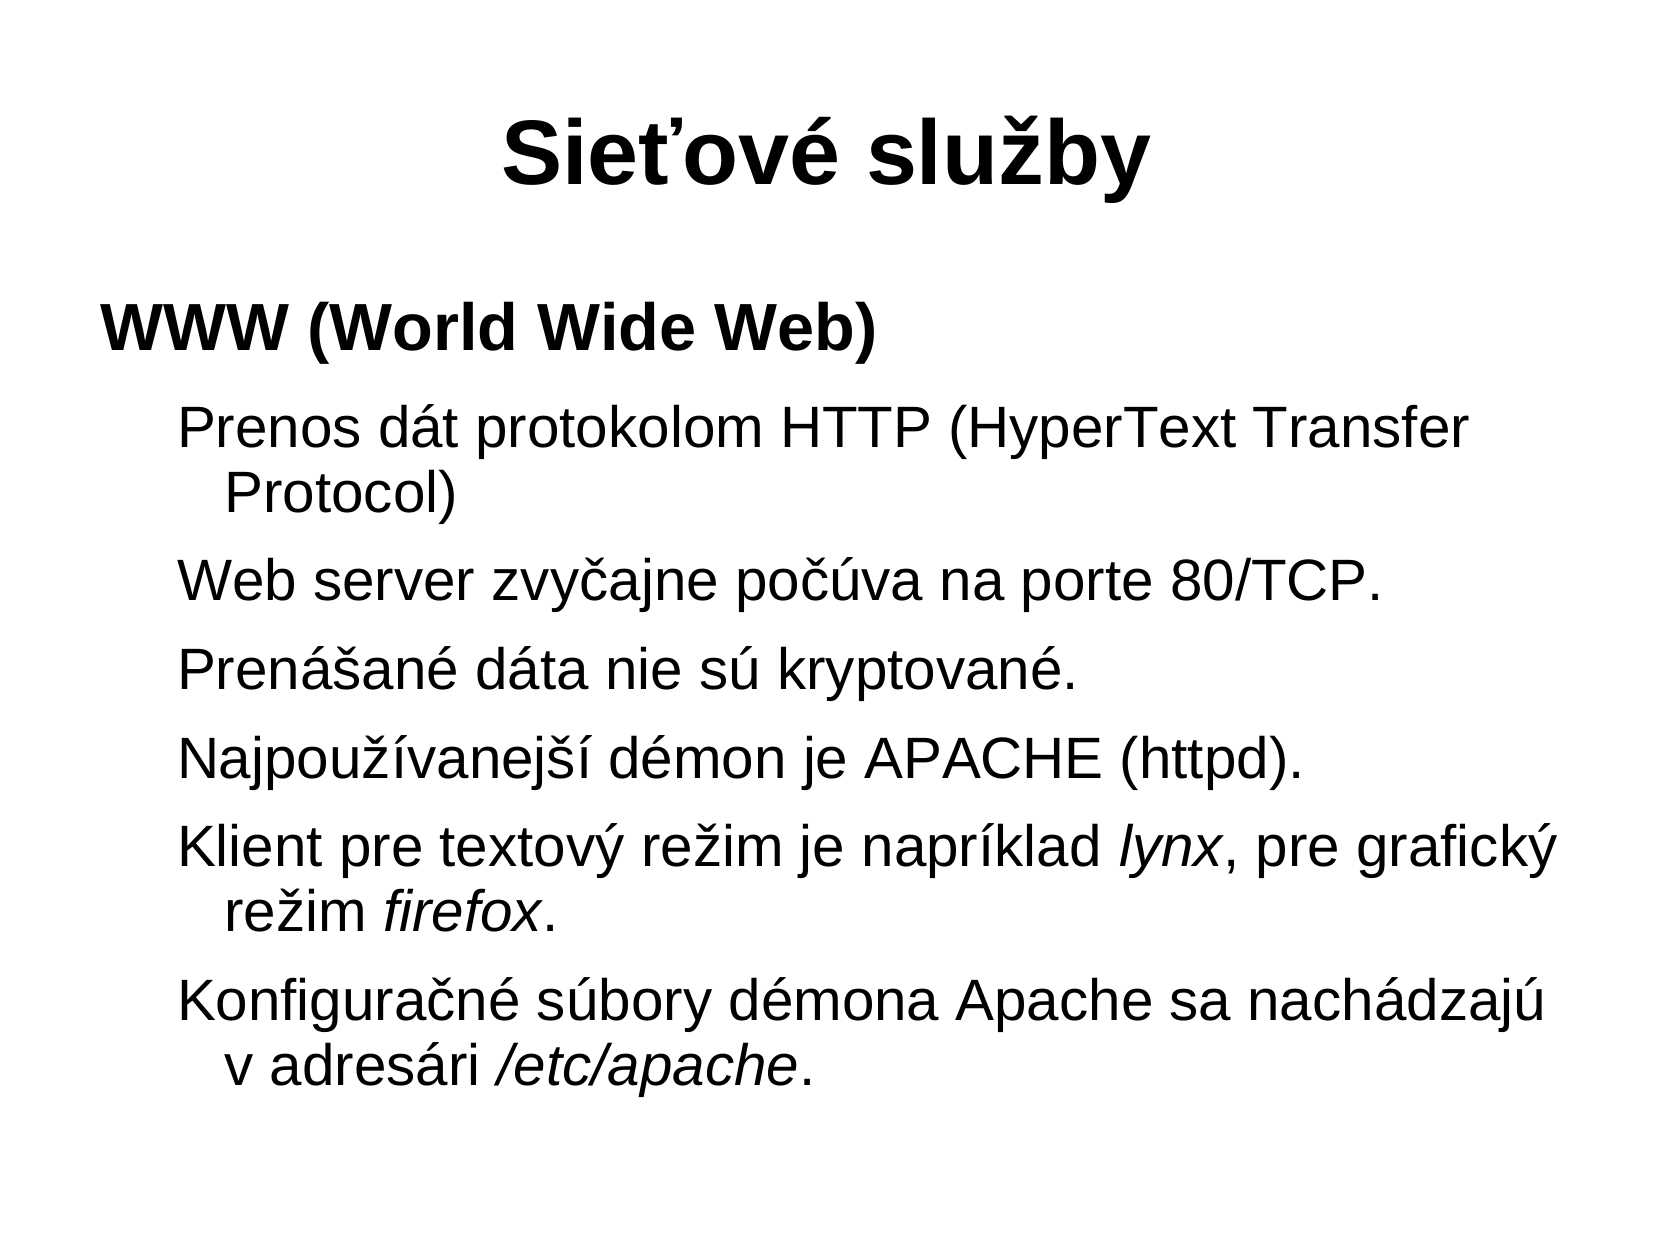

# Sieťové služby
WWW (World Wide Web)
Prenos dát protokolom HTTP (HyperText Transfer Protocol)
Web server zvyčajne počúva na porte 80/TCP.
Prenášané dáta nie sú kryptované.
Najpoužívanejší démon je APACHE (httpd).
Klient pre textový režim je napríklad lynx, pre grafický režim firefox.
Konfiguračné súbory démona Apache sa nachádzajú v adresári /etc/apache.